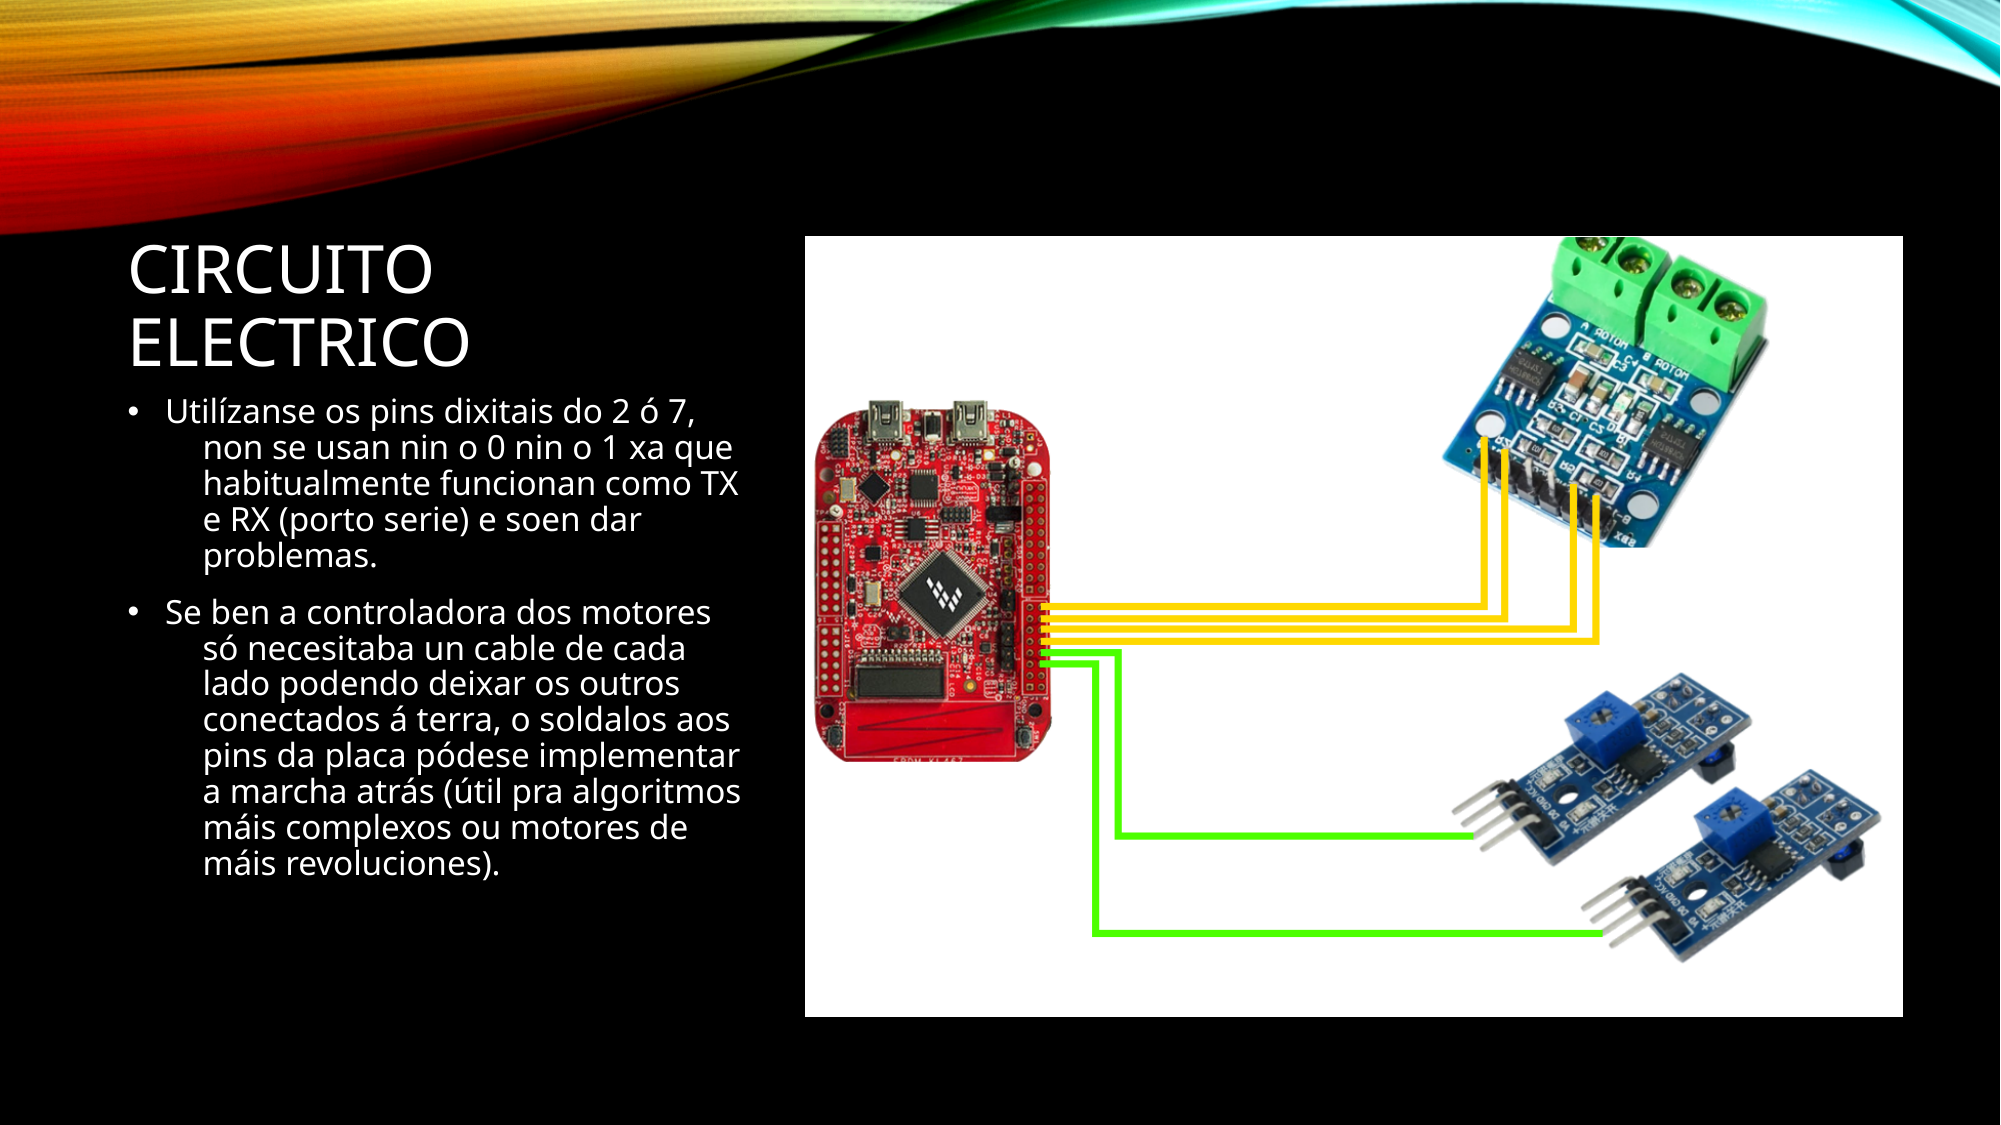

# Circuito Electrico
Utilízanse os pins dixitais do 2 ó 7, non se usan nin o 0 nin o 1 xa que habitualmente funcionan como TX e RX (porto serie) e soen dar problemas.
Se ben a controladora dos motores só necesitaba un cable de cada lado podendo deixar os outros conectados á terra, o soldalos aos pins da placa pódese implementar a marcha atrás (útil pra algoritmos máis complexos ou motores de máis revoluciones).